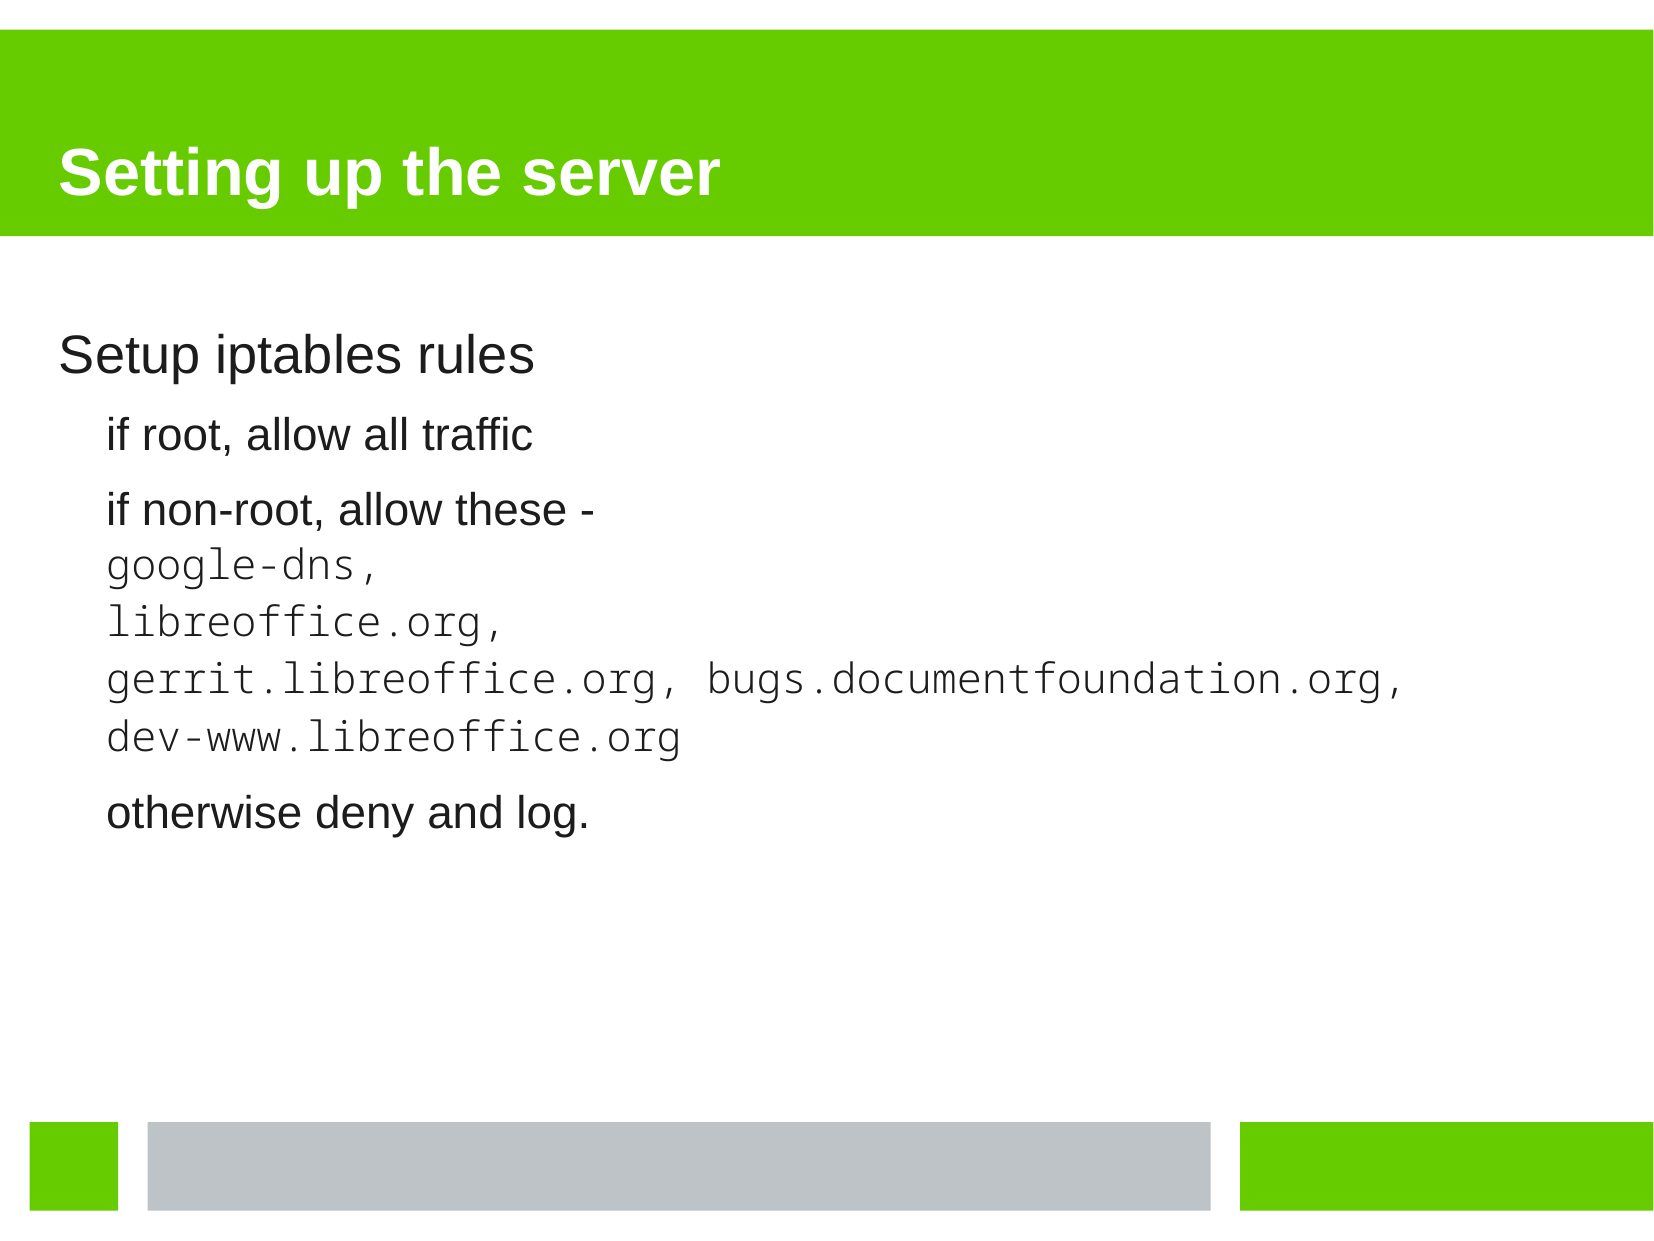

# Setting up the server
Setup iptables rules
if root, allow all traffic
if non-root, allow these -
google-dns,
libreoffice.org,
gerrit.libreoffice.org, bugs.documentfoundation.org,
dev-www.libreoffice.org
otherwise deny and log.